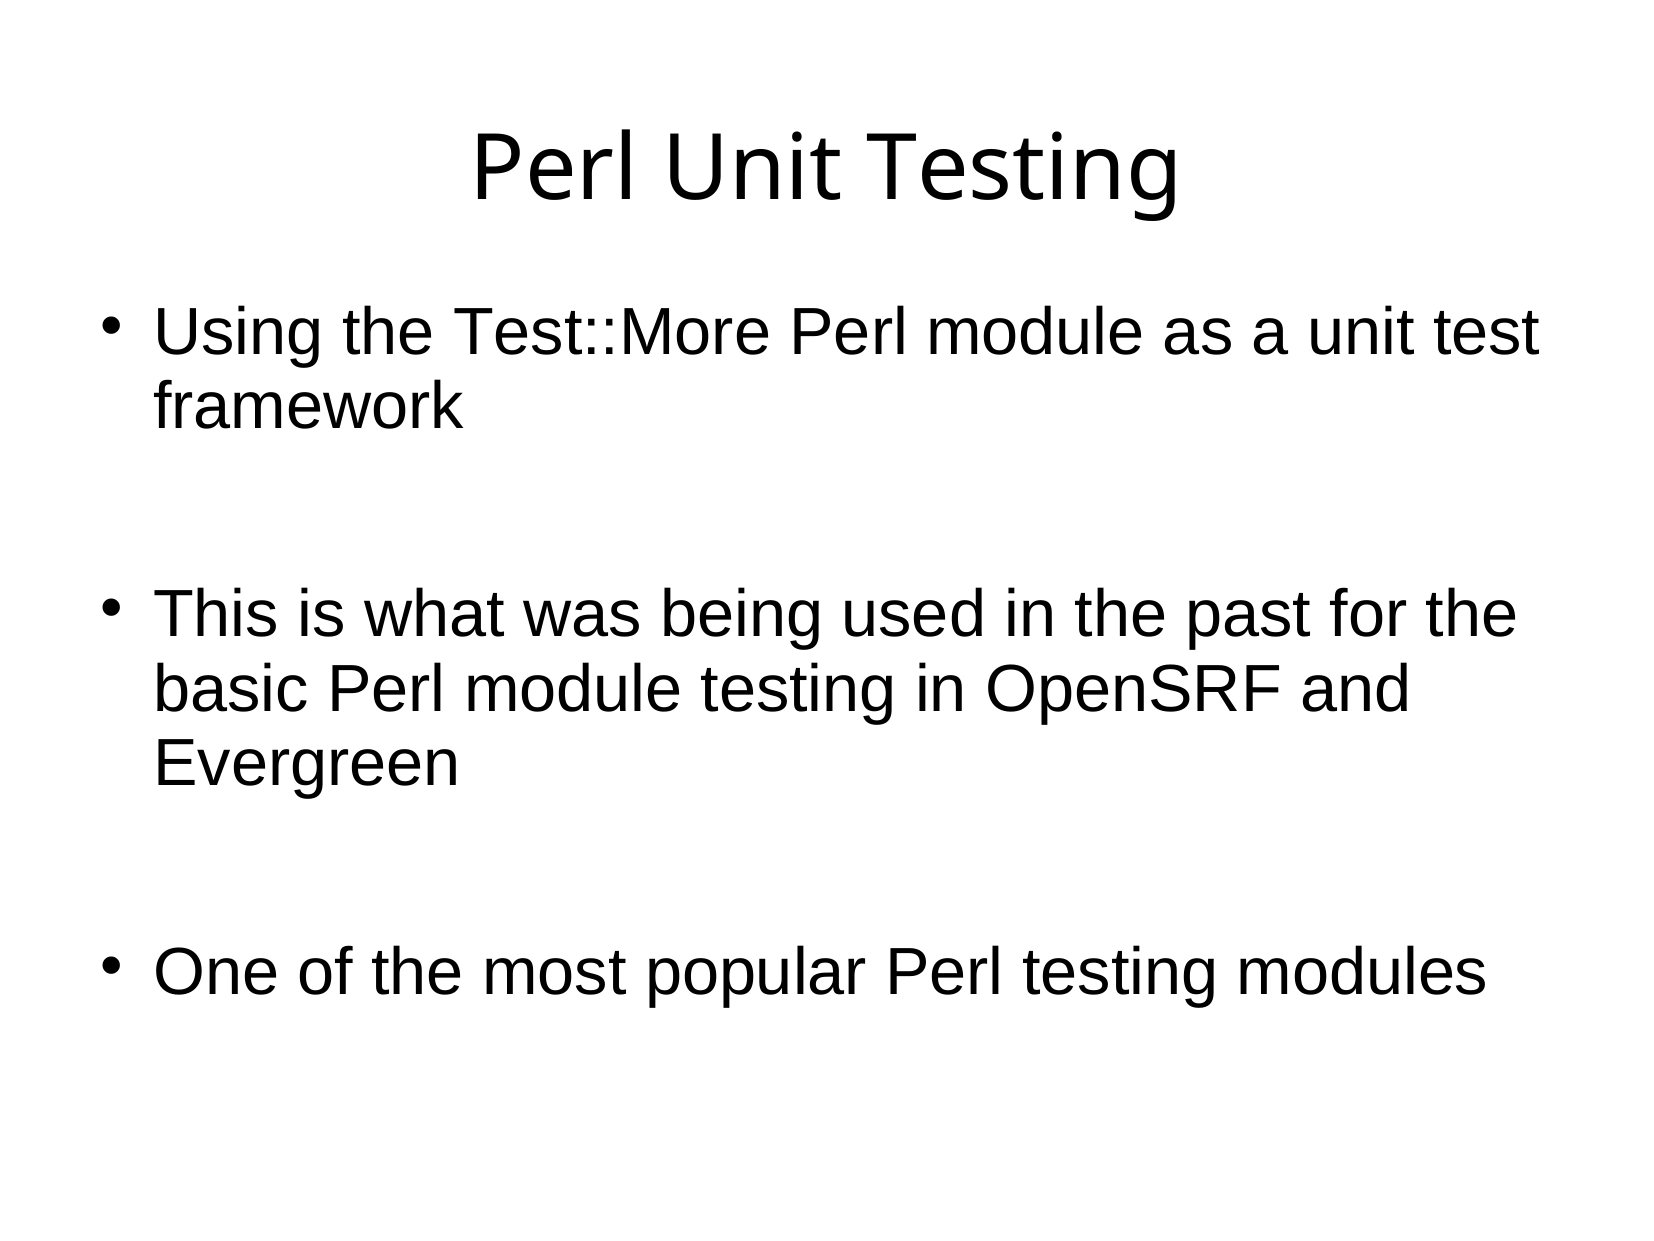

# Perl Unit Testing
Using the Test::More Perl module as a unit test framework
This is what was being used in the past for the basic Perl module testing in OpenSRF and Evergreen
One of the most popular Perl testing modules